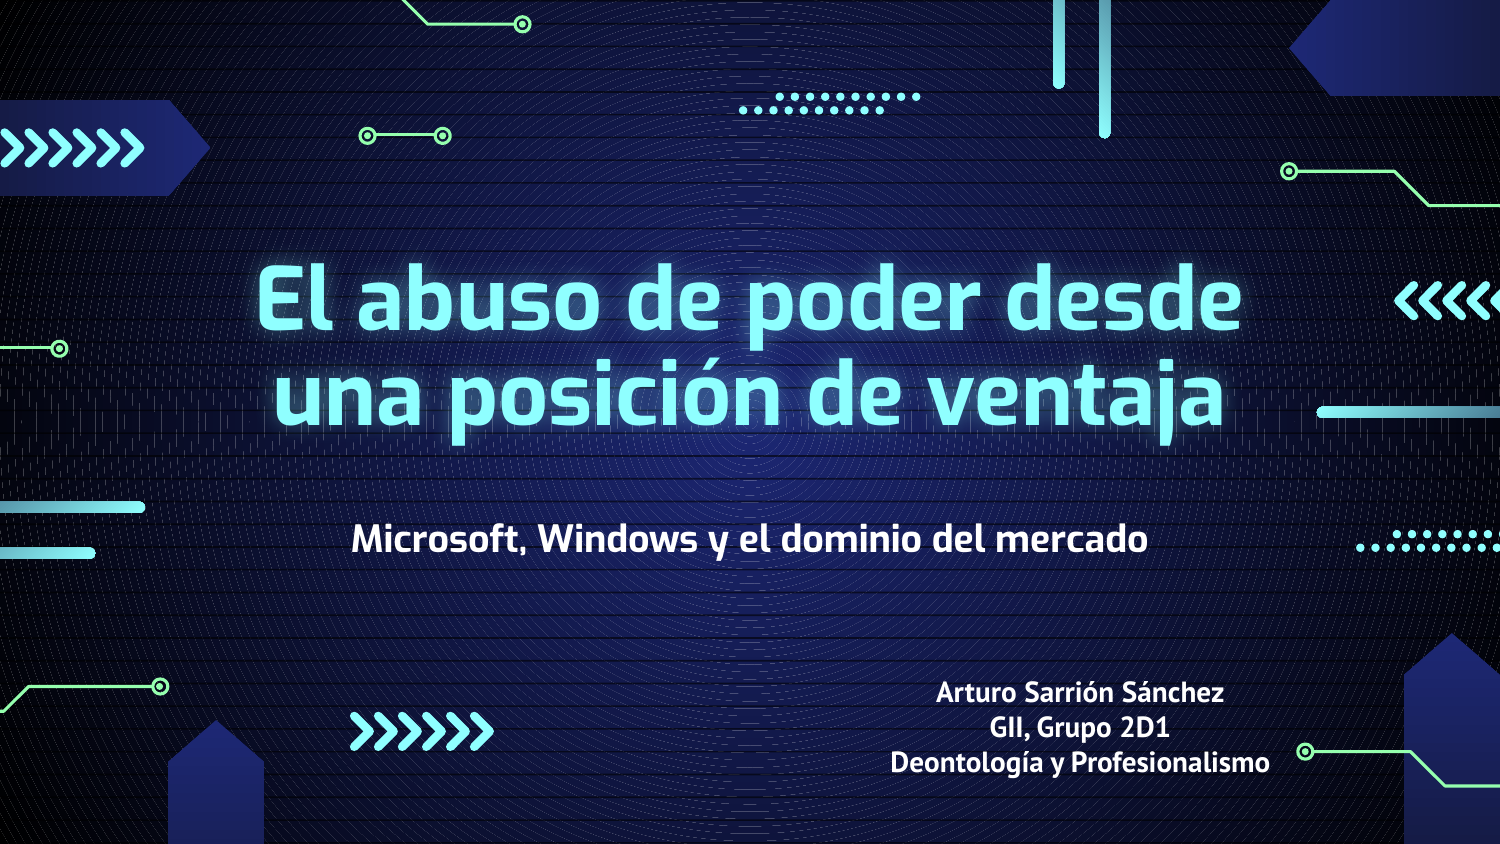

El abuso de poder desde una posición de ventaja
# Microsoft, Windows y el dominio del mercado
Arturo Sarrión Sánchez
GII, Grupo 2D1
Deontología y Profesionalismo